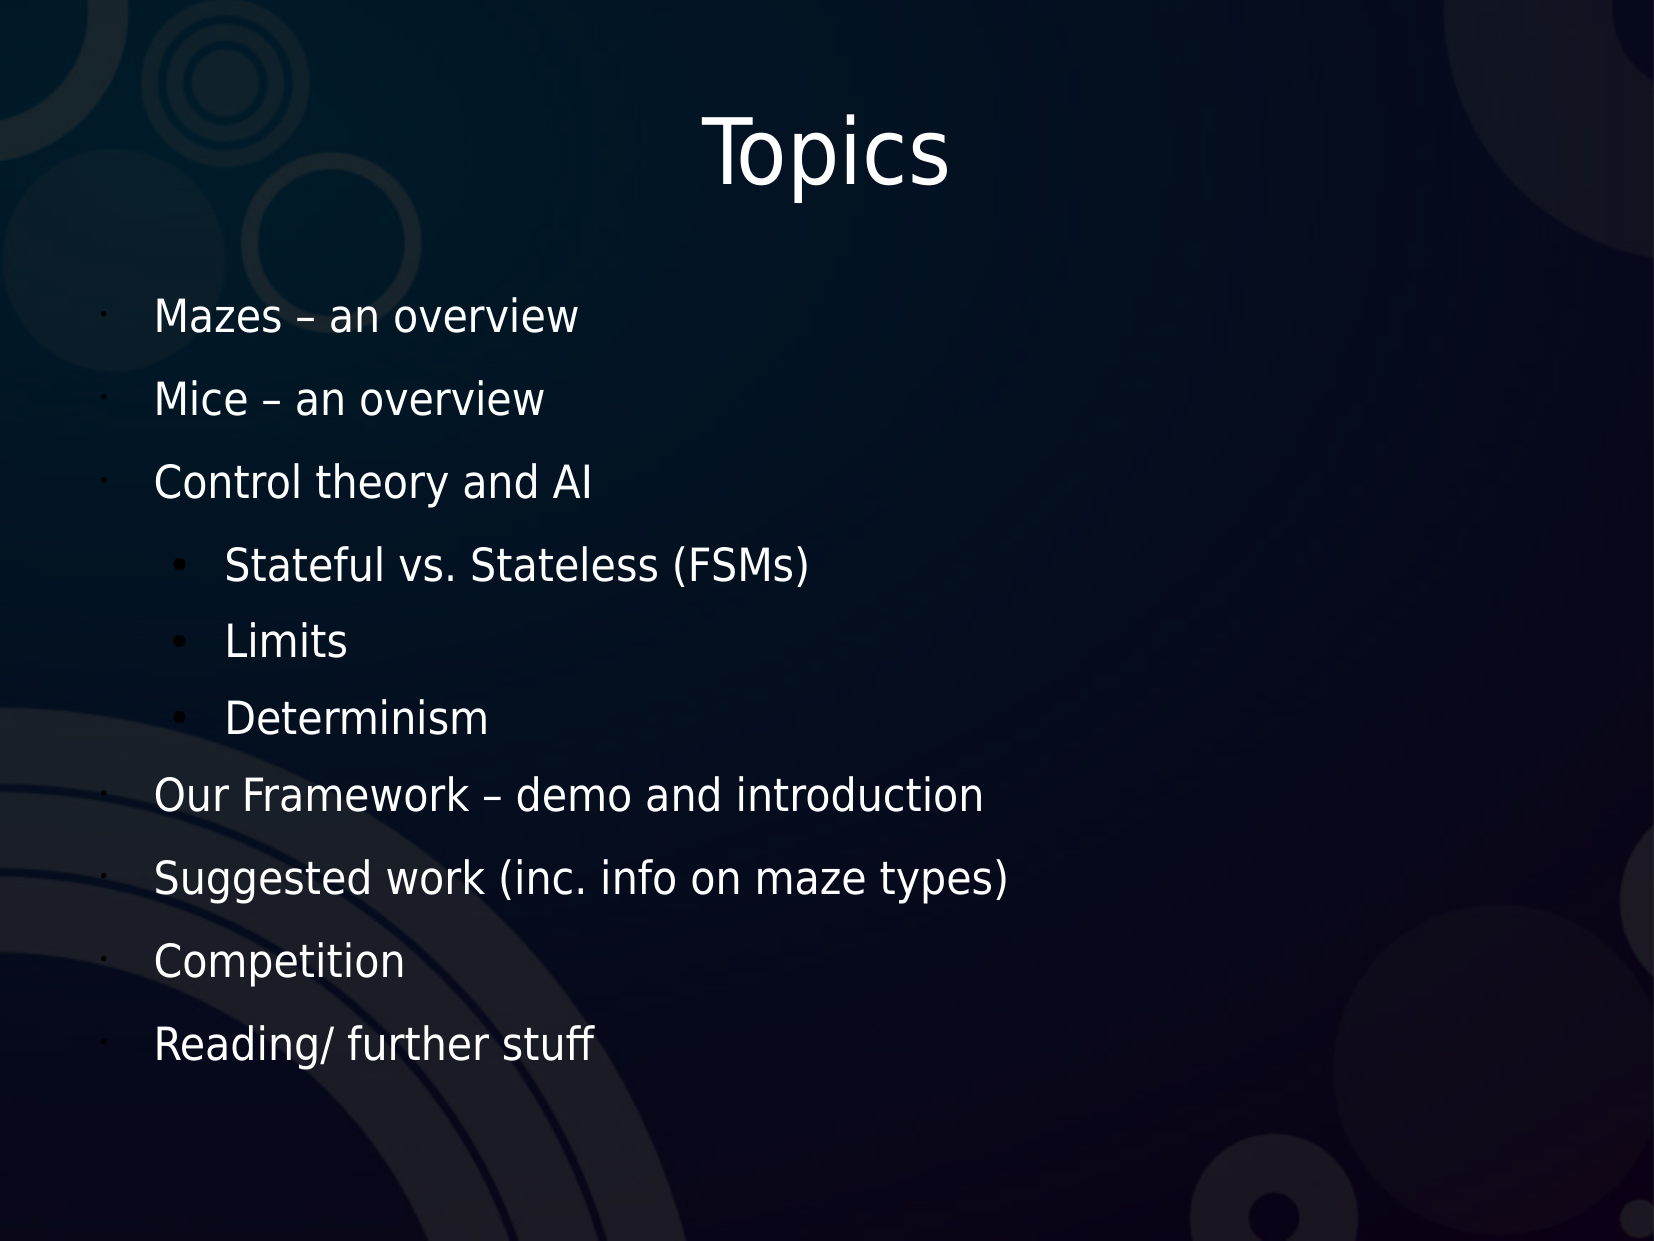

# Topics
Mazes – an overview
Mice – an overview
Control theory and AI
Stateful vs. Stateless (FSMs)
Limits
Determinism
Our Framework – demo and introduction
Suggested work (inc. info on maze types)
Competition
Reading/ further stuff